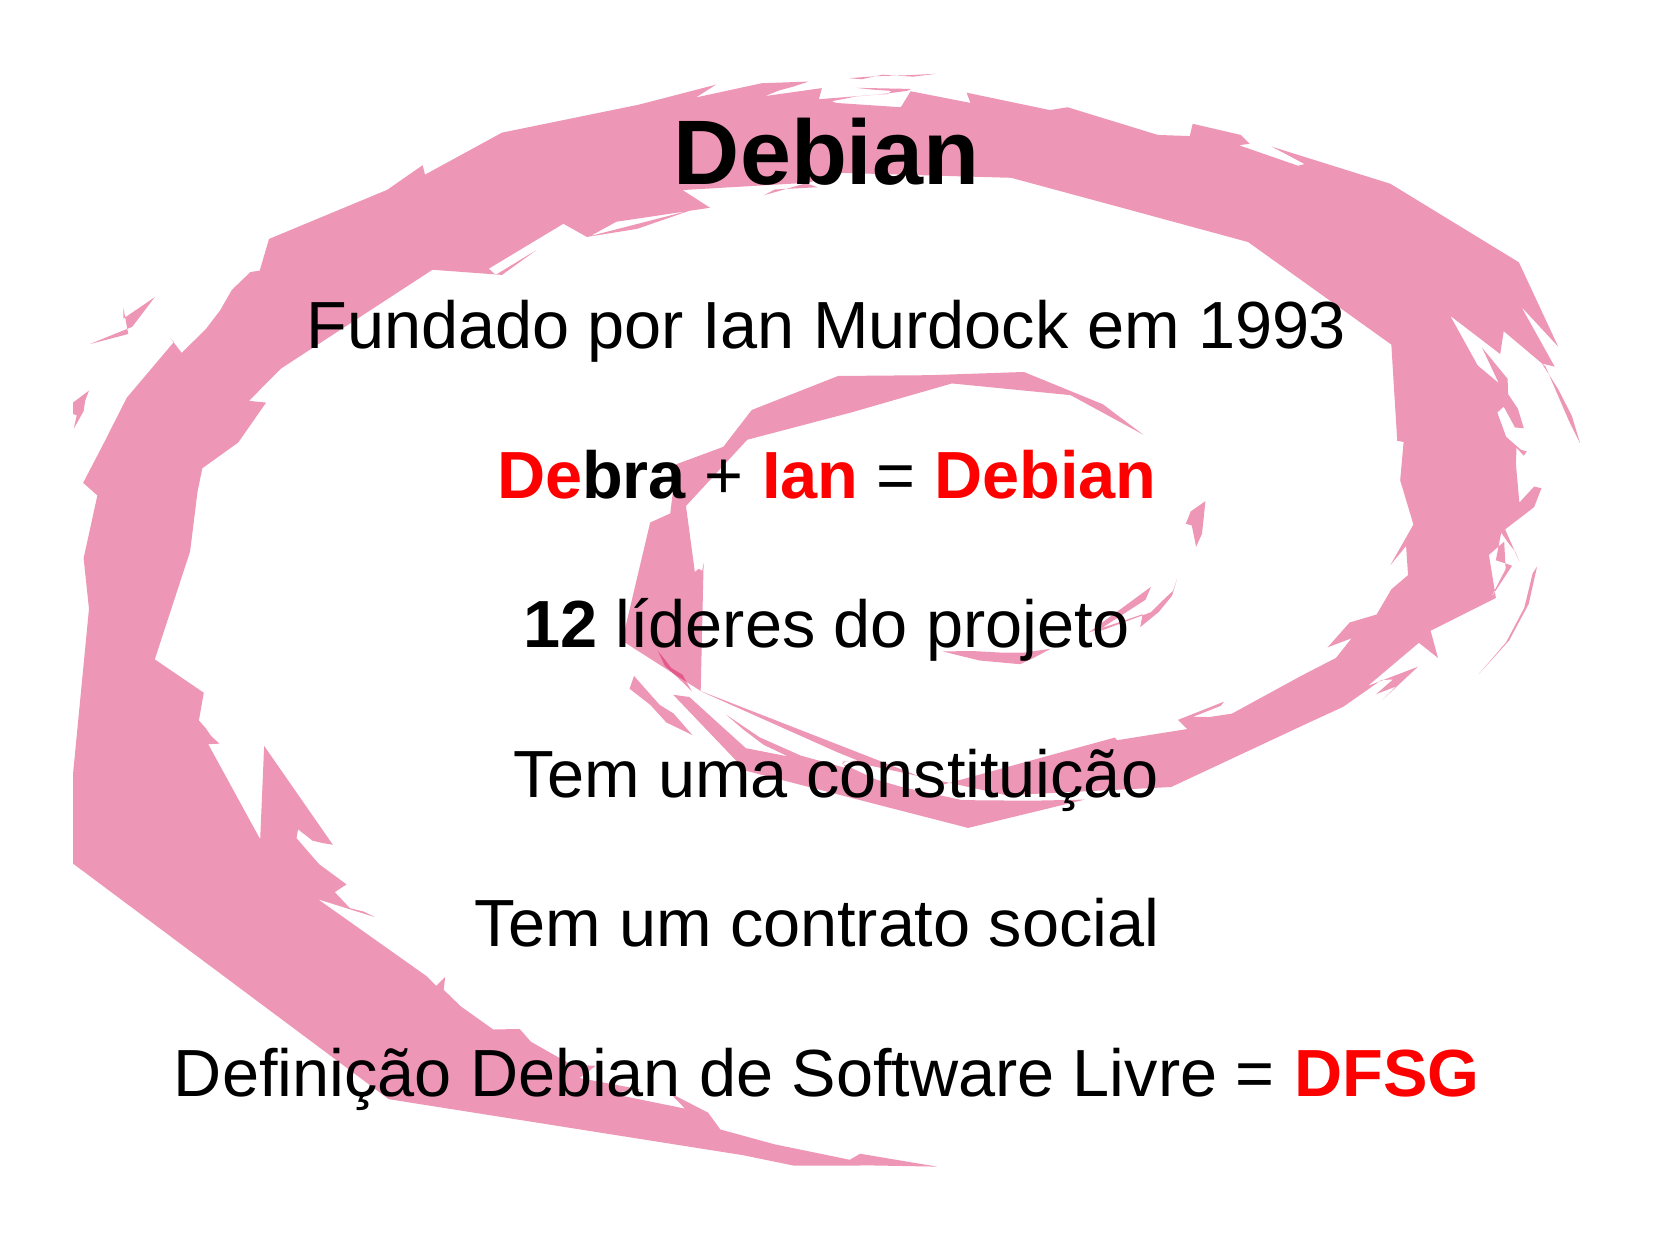

# Debian
Fundado por Ian Murdock em 1993
Debra + Ian = Debian
12 líderes do projeto
 Tem uma constituição
Tem um contrato social
Definição Debian de Software Livre = DFSG